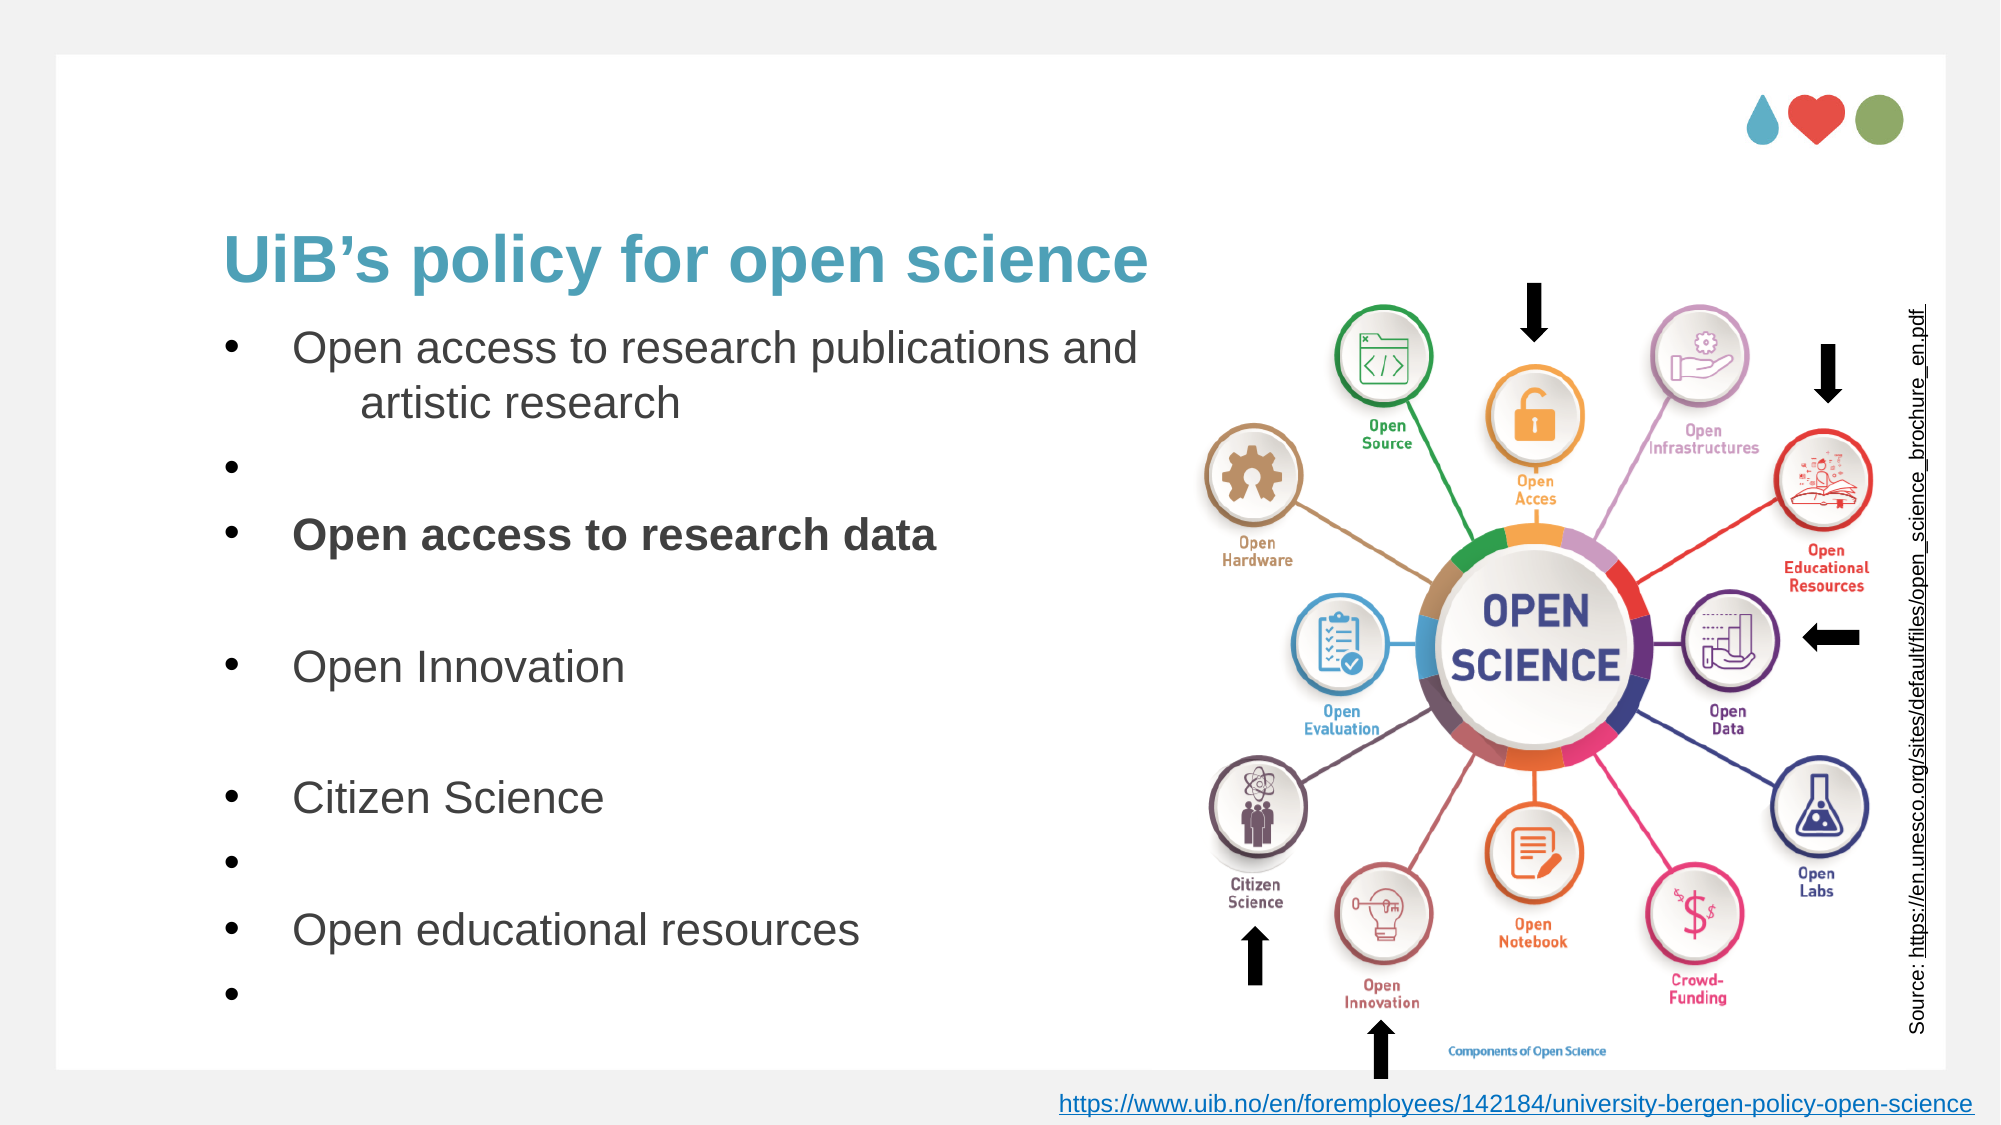

UiB’s policy for open science
# Open access to research publications and artistic research
Open access to research data
Open Innovation
Citizen Science
Open educational resources
Source: https://en.unesco.org/sites/default/files/open_science_brochure_en.pdf
https://www.uib.no/en/foremployees/142184/university-bergen-policy-open-science